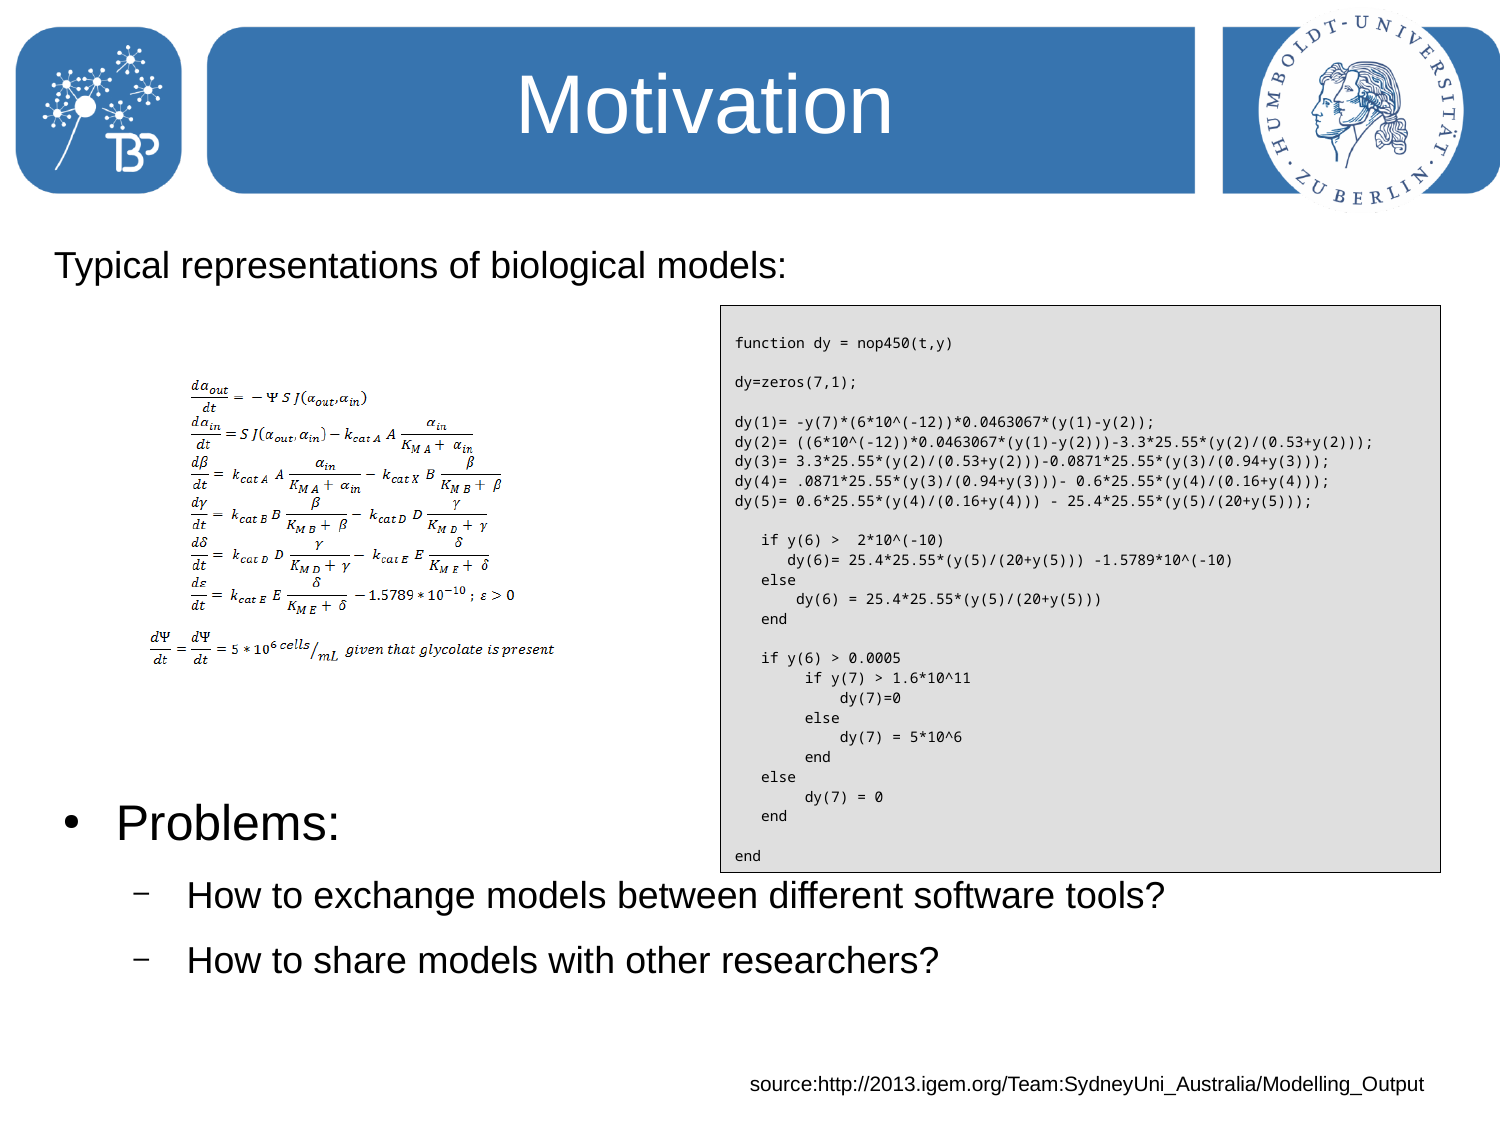

# Motivation
Typical representations of biological models:
function dy = nop450(t,y)
dy=zeros(7,1);
dy(1)= -y(7)*(6*10^(-12))*0.0463067*(y(1)-y(2));
dy(2)= ((6*10^(-12))*0.0463067*(y(1)-y(2)))-3.3*25.55*(y(2)/(0.53+y(2)));
dy(3)= 3.3*25.55*(y(2)/(0.53+y(2)))-0.0871*25.55*(y(3)/(0.94+y(3)));
dy(4)= .0871*25.55*(y(3)/(0.94+y(3)))- 0.6*25.55*(y(4)/(0.16+y(4)));
dy(5)= 0.6*25.55*(y(4)/(0.16+y(4))) - 25.4*25.55*(y(5)/(20+y(5)));
 if y(6) > 2*10^(-10)
 dy(6)= 25.4*25.55*(y(5)/(20+y(5))) -1.5789*10^(-10)
 else
 dy(6) = 25.4*25.55*(y(5)/(20+y(5)))
 end
 if y(6) > 0.0005
 if y(7) > 1.6*10^11
 dy(7)=0
 else
 dy(7) = 5*10^6
 end
 else
 dy(7) = 0
 end
end
Problems:
How to exchange models between different software tools?
How to share models with other researchers?
source:http://2013.igem.org/Team:SydneyUni_Australia/Modelling_Output